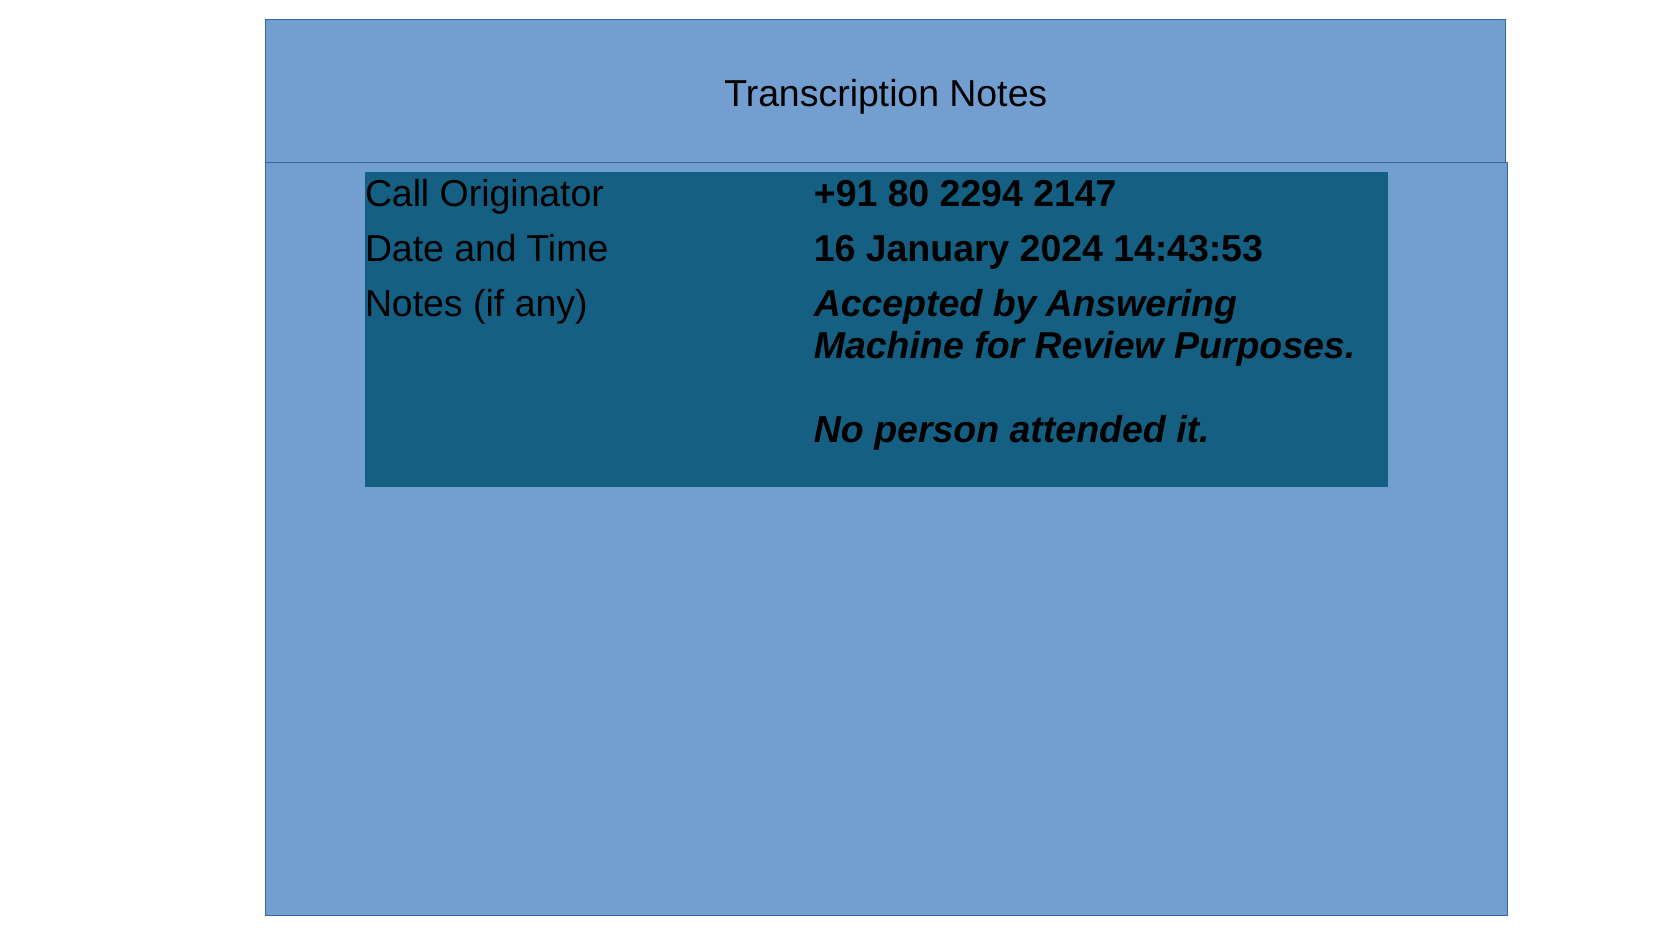

Transcription Notes
| Call Originator | +91 80 2294 2147 |
| --- | --- |
| Date and Time | 16 January 2024 14:43:53 |
| Notes (if any) | Accepted by Answering Machine for Review Purposes. No person attended it. |